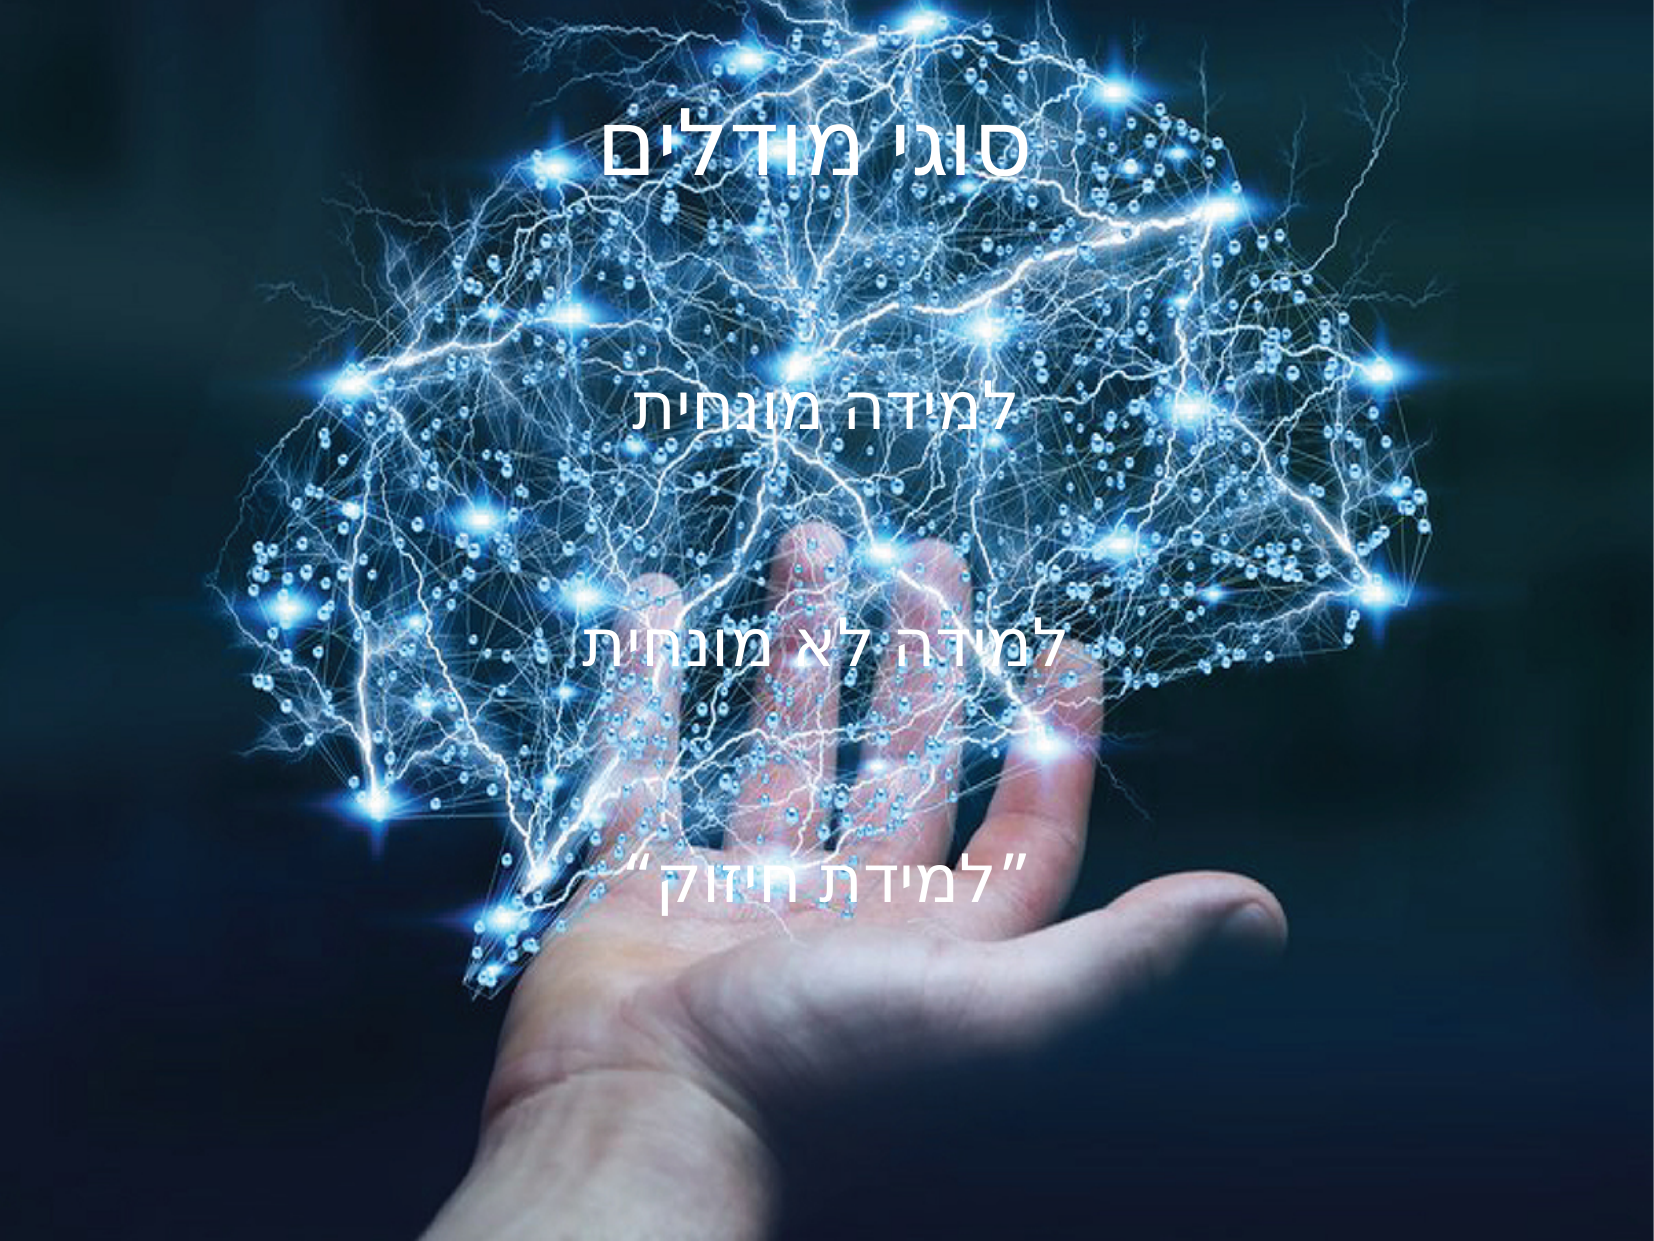

# סוגי מודלים
למידה מונחית
למידה לא מונחית
“למידת חיזוק”